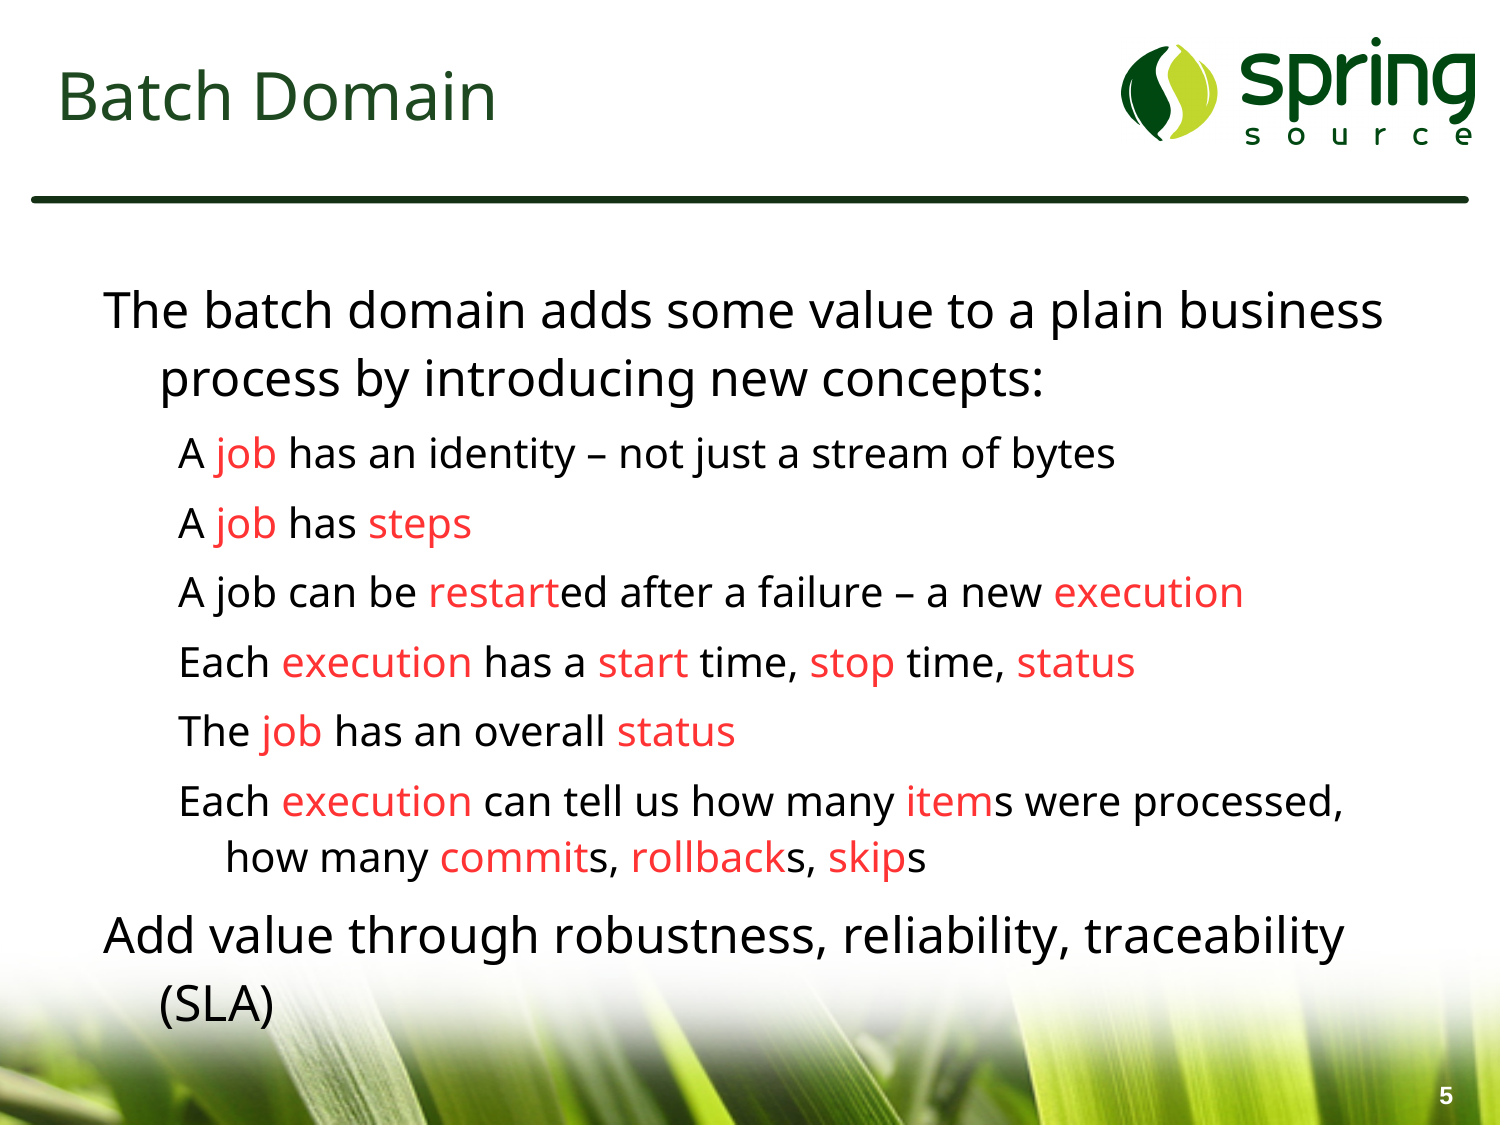

# Batch Domain
The batch domain adds some value to a plain business process by introducing new concepts:
A job has an identity – not just a stream of bytes
A job has steps
A job can be restarted after a failure – a new execution
Each execution has a start time, stop time, status
The job has an overall status
Each execution can tell us how many items were processed, how many commits, rollbacks, skips
Add value through robustness, reliability, traceability (SLA)